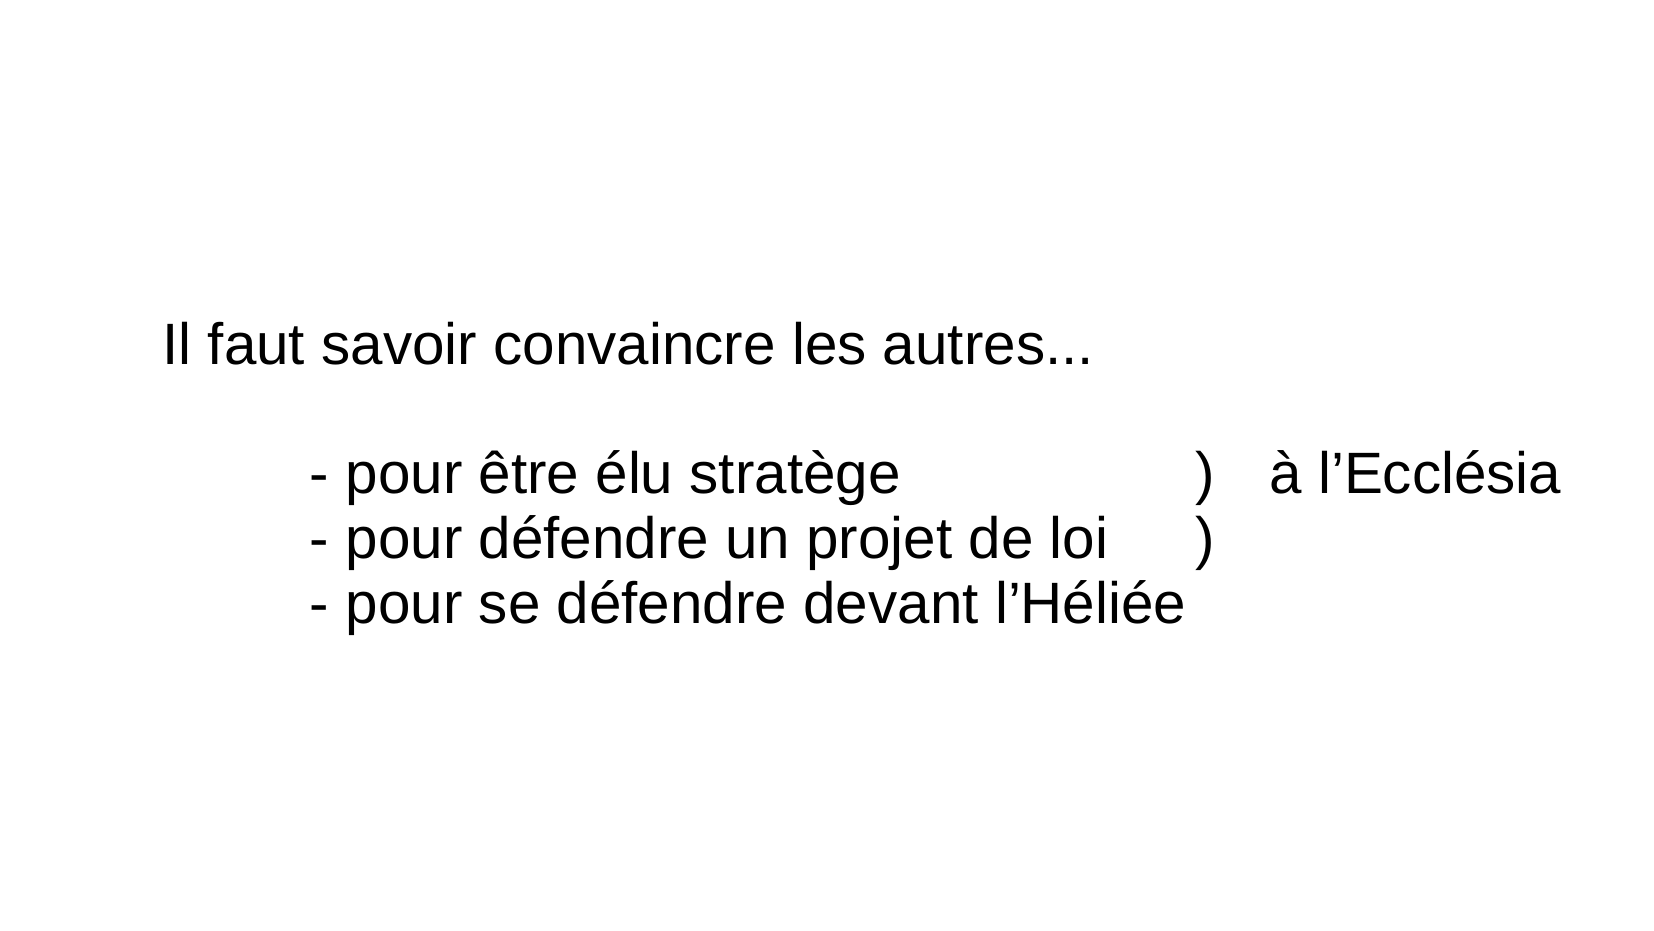

Il faut savoir convaincre les autres...
- pour être élu stratège				)	à l’Ecclésia
- pour défendre un projet de loi		)
- pour se défendre devant l’Héliée